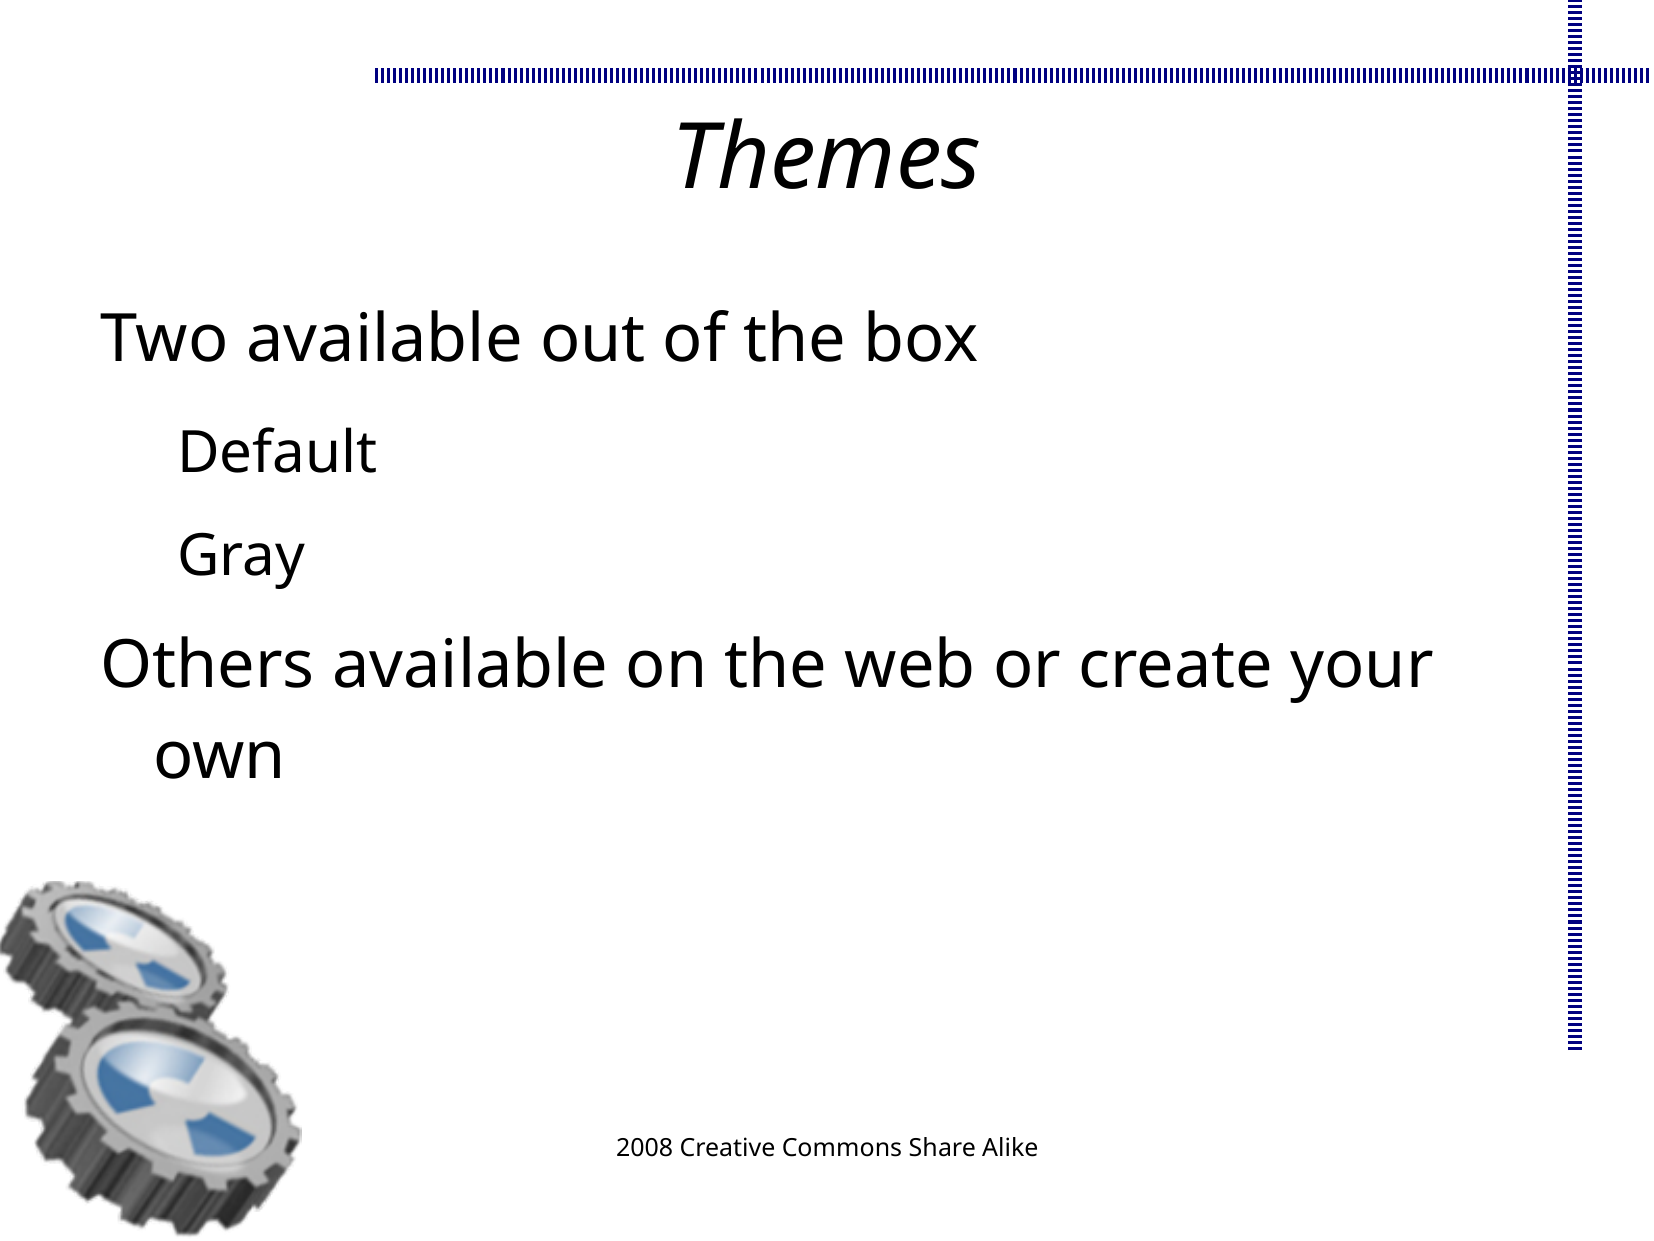

# Themes
Two available out of the box
Default
Gray
Others available on the web or create your own